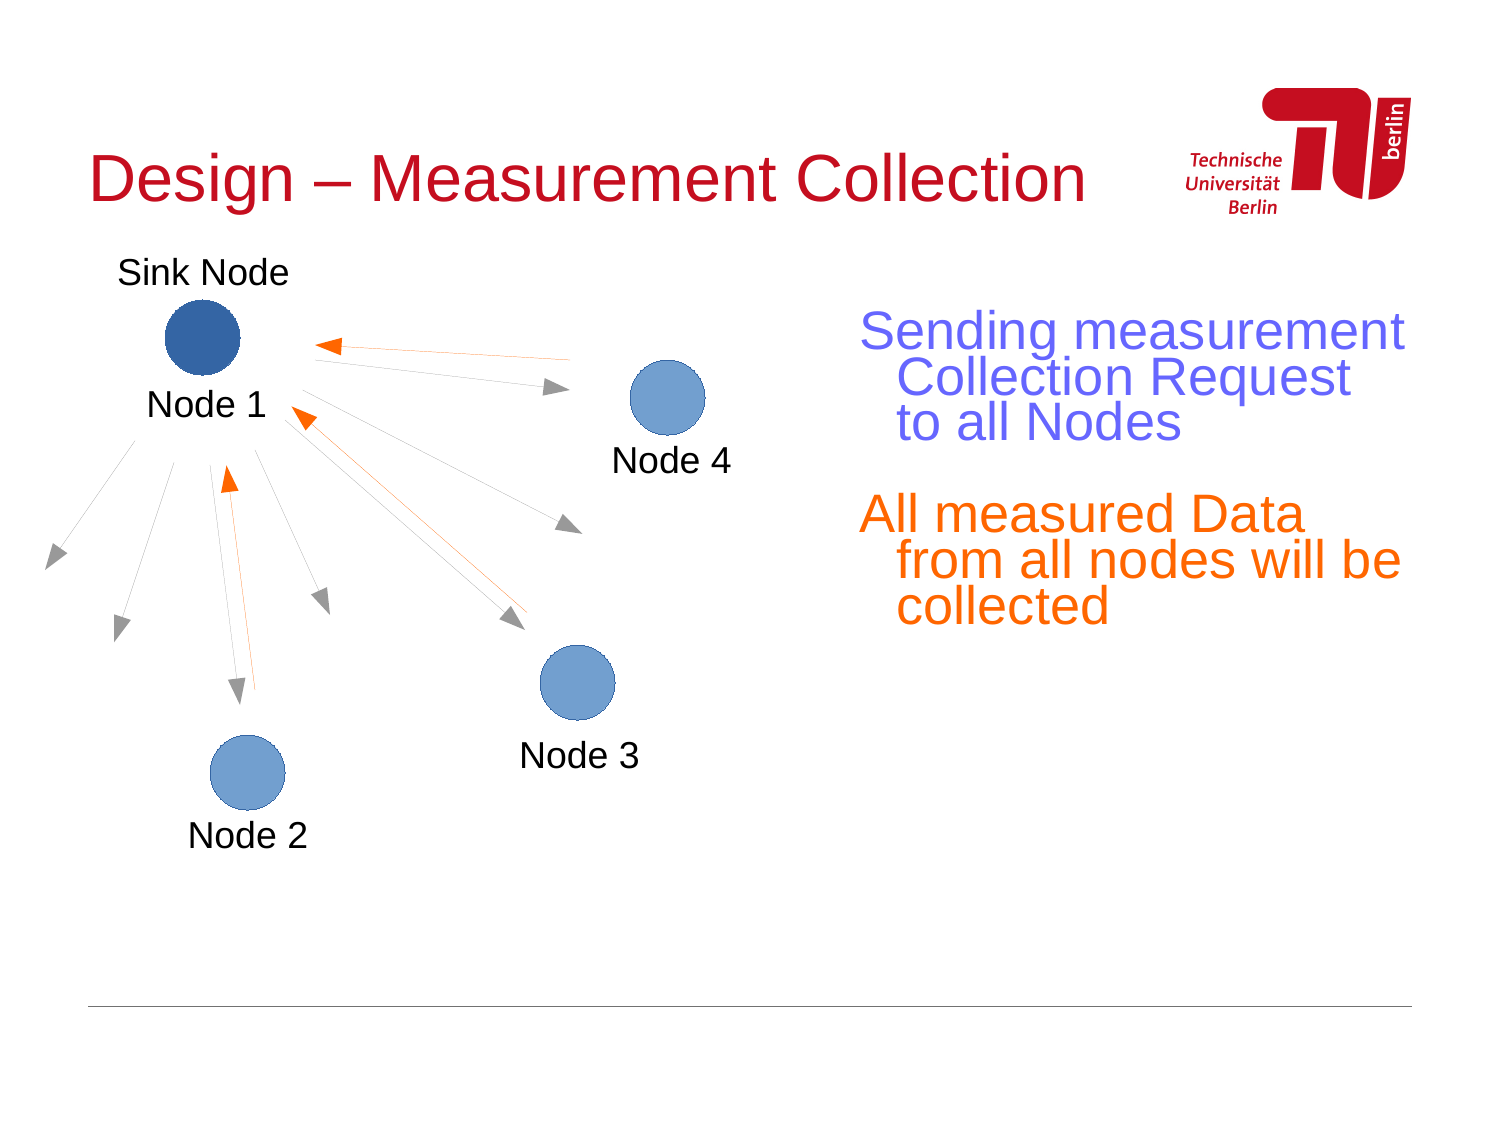

# Design – Measurement Collection
Sink Node
Sending measurement Collection Request to all Nodes
All measured Data from all nodes will be collected
Node 1
Node 4
Node 3
Node 2